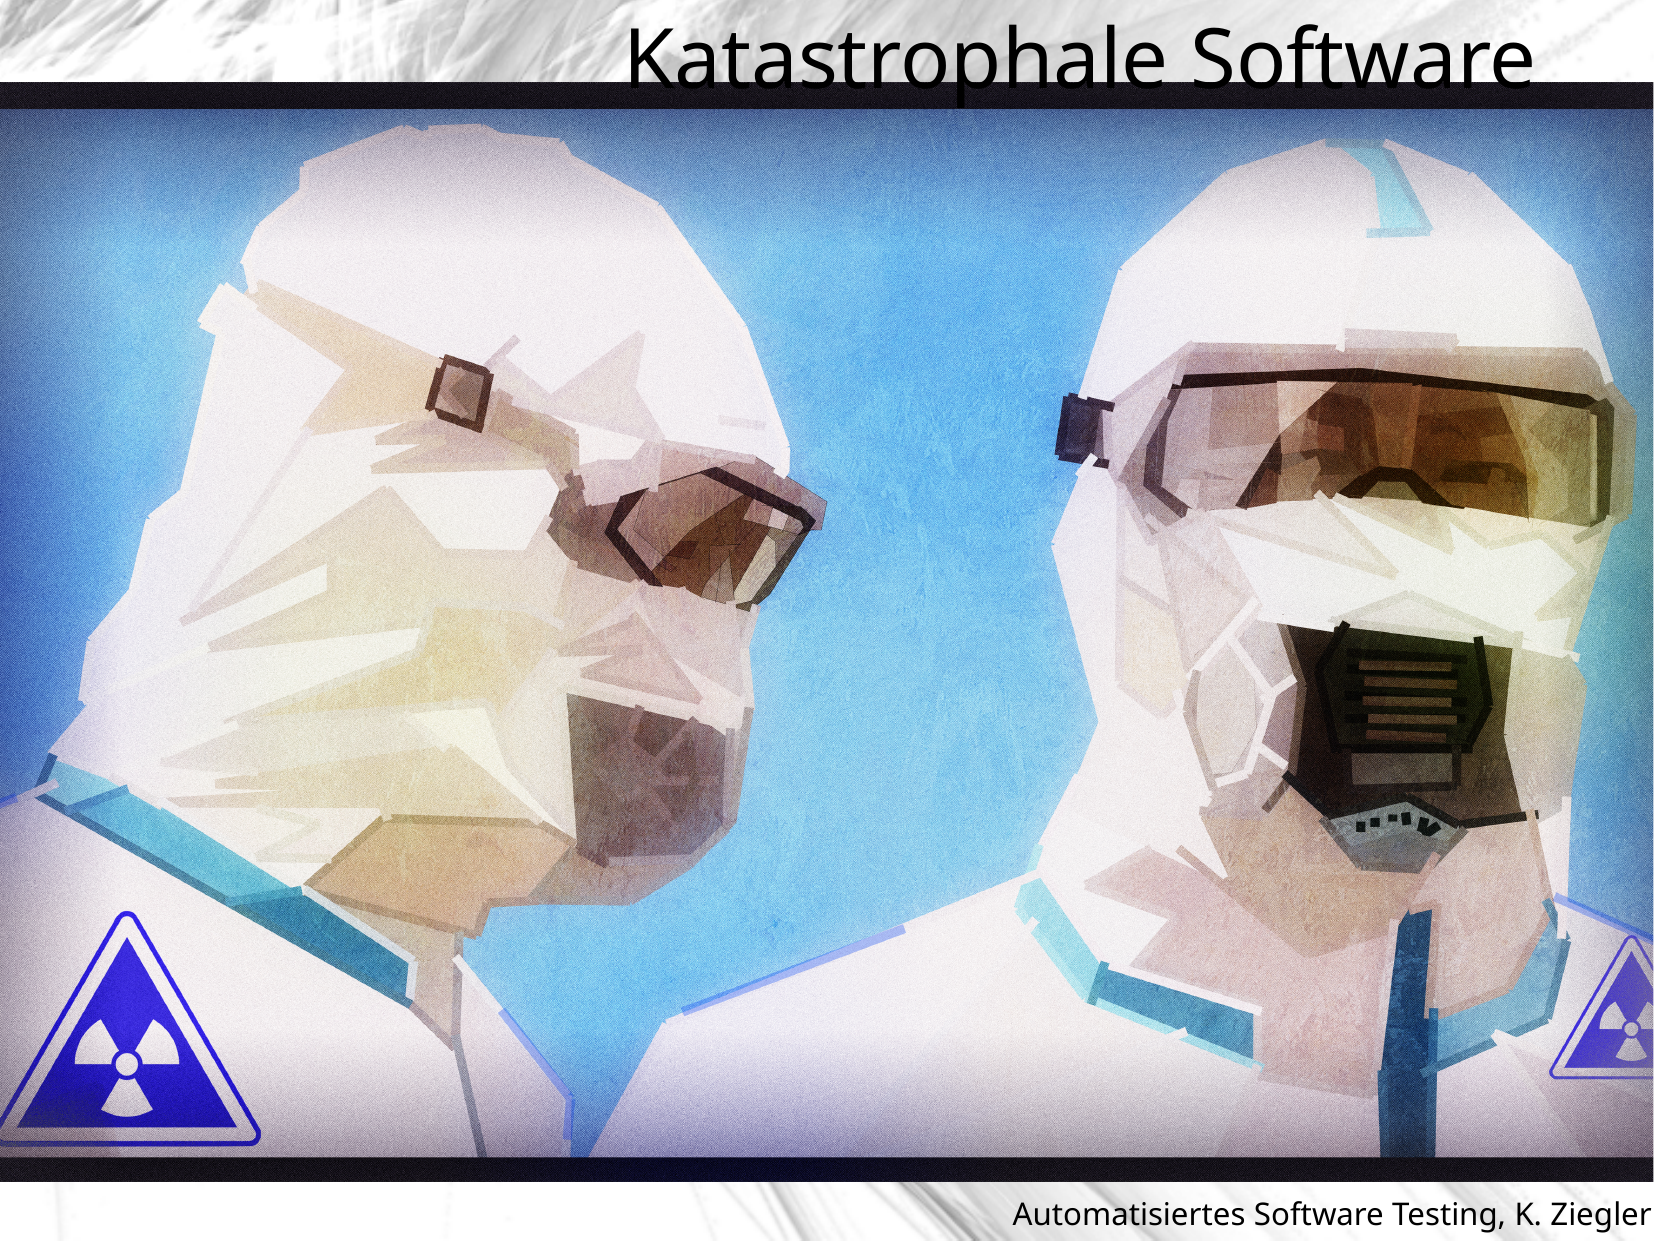

Katastrophale Software
#
Automatisiertes Software Testing, K. Ziegler